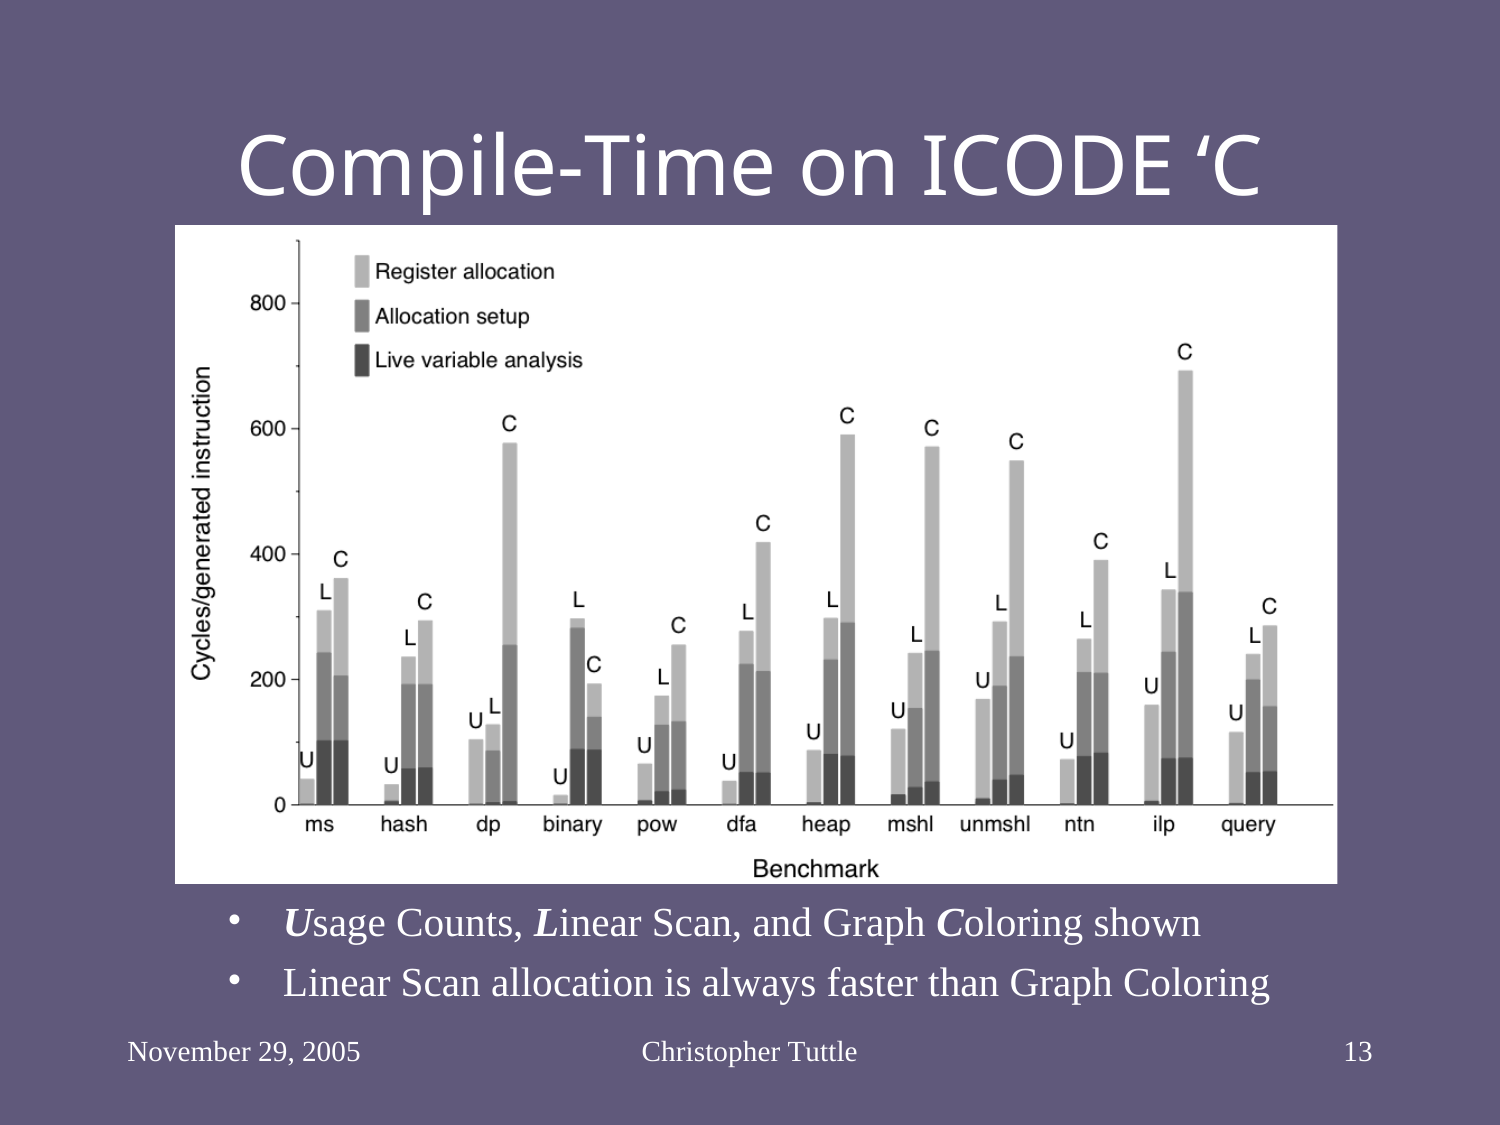

# Compile-Time on ICODE ‘C
Usage Counts, Linear Scan, and Graph Coloring shown
Linear Scan allocation is always faster than Graph Coloring
November 29, 2005
Christopher Tuttle
13